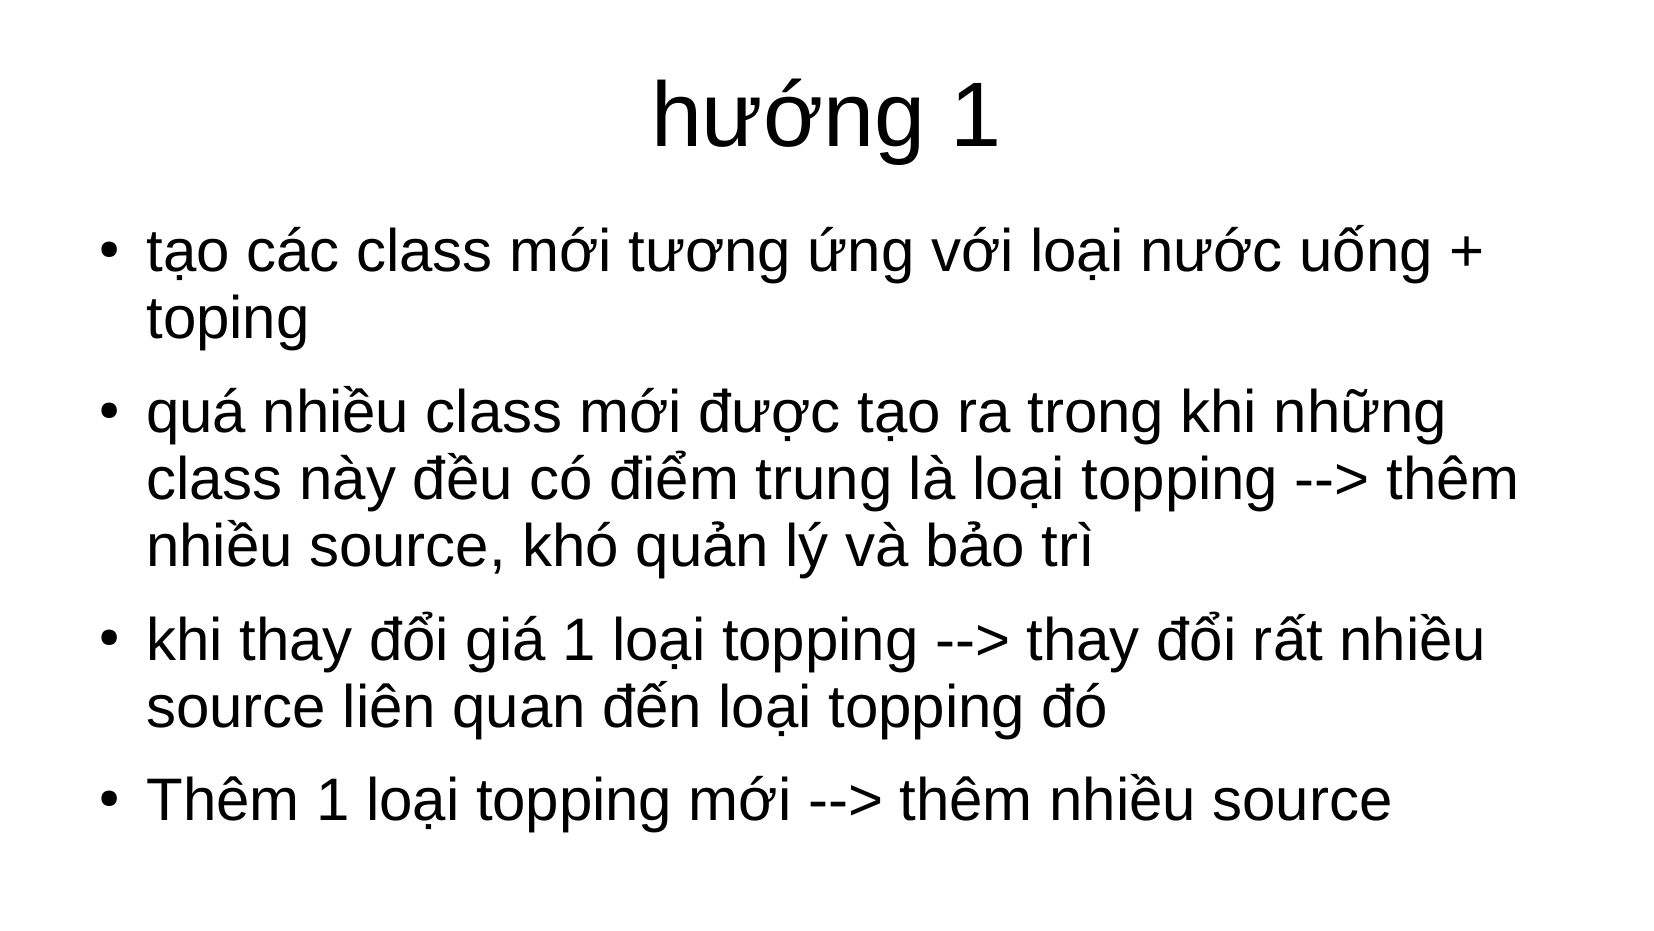

# hướng 1
tạo các class mới tương ứng với loại nước uống + toping
quá nhiều class mới được tạo ra trong khi những class này đều có điểm trung là loại topping --> thêm nhiều source, khó quản lý và bảo trì
khi thay đổi giá 1 loại topping --> thay đổi rất nhiều source liên quan đến loại topping đó
Thêm 1 loại topping mới --> thêm nhiều source